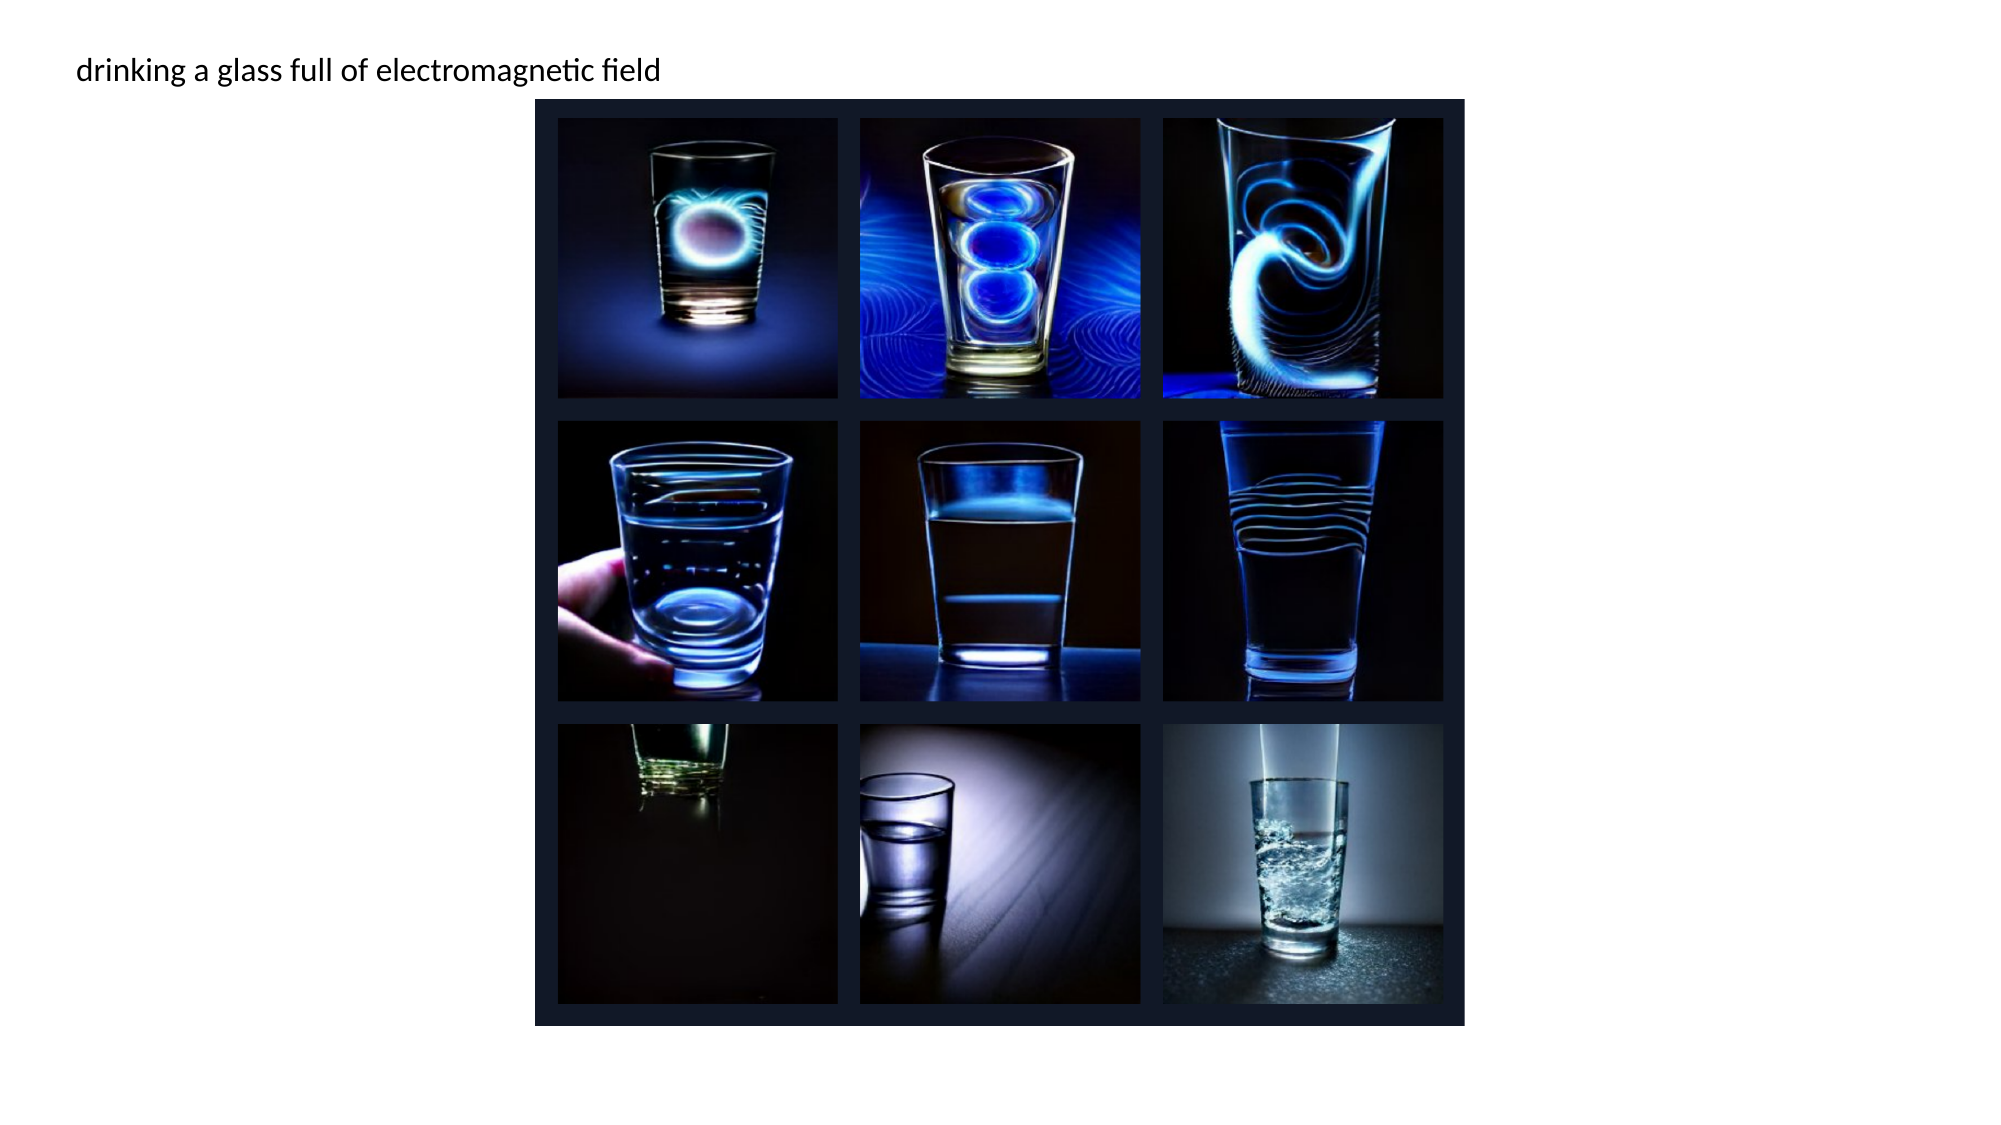

# drinking a glass full of electromagnetic field